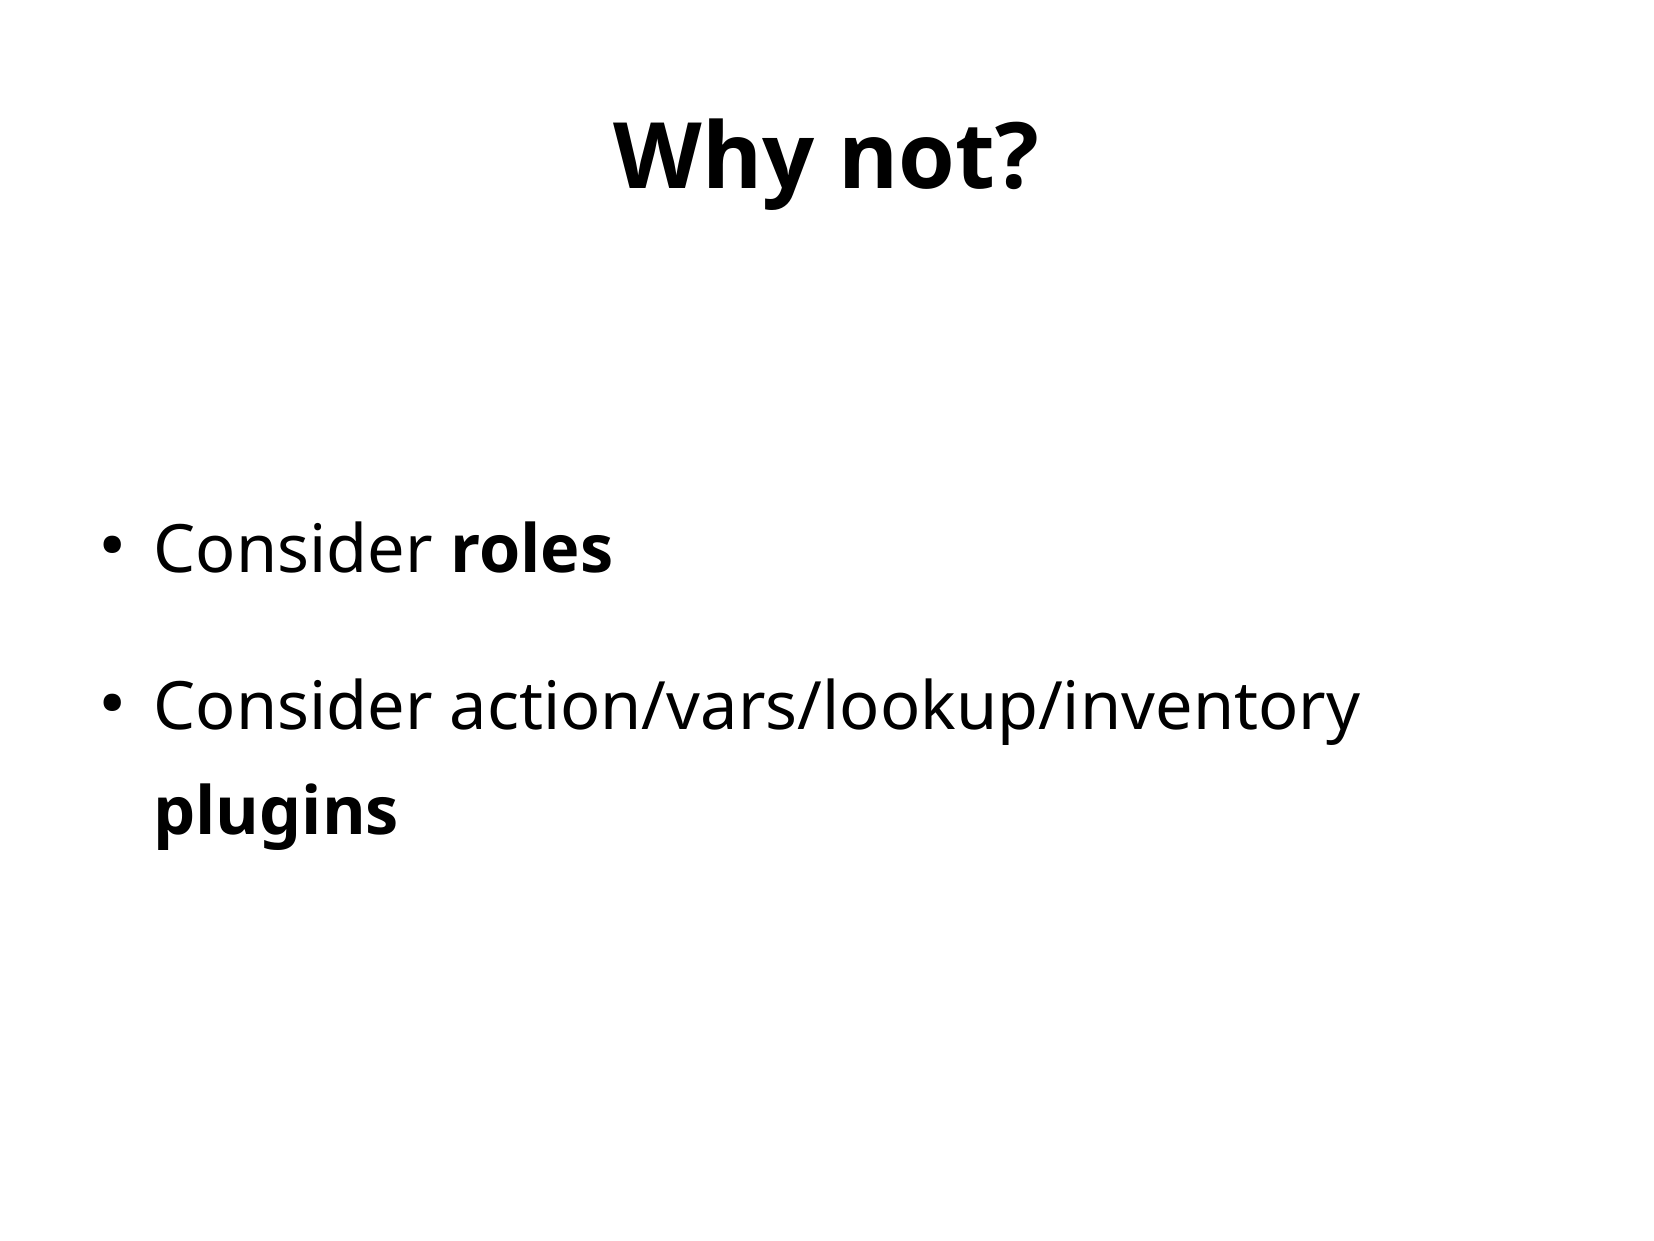

# Why not?
Consider roles
Consider action/vars/lookup/inventory plugins